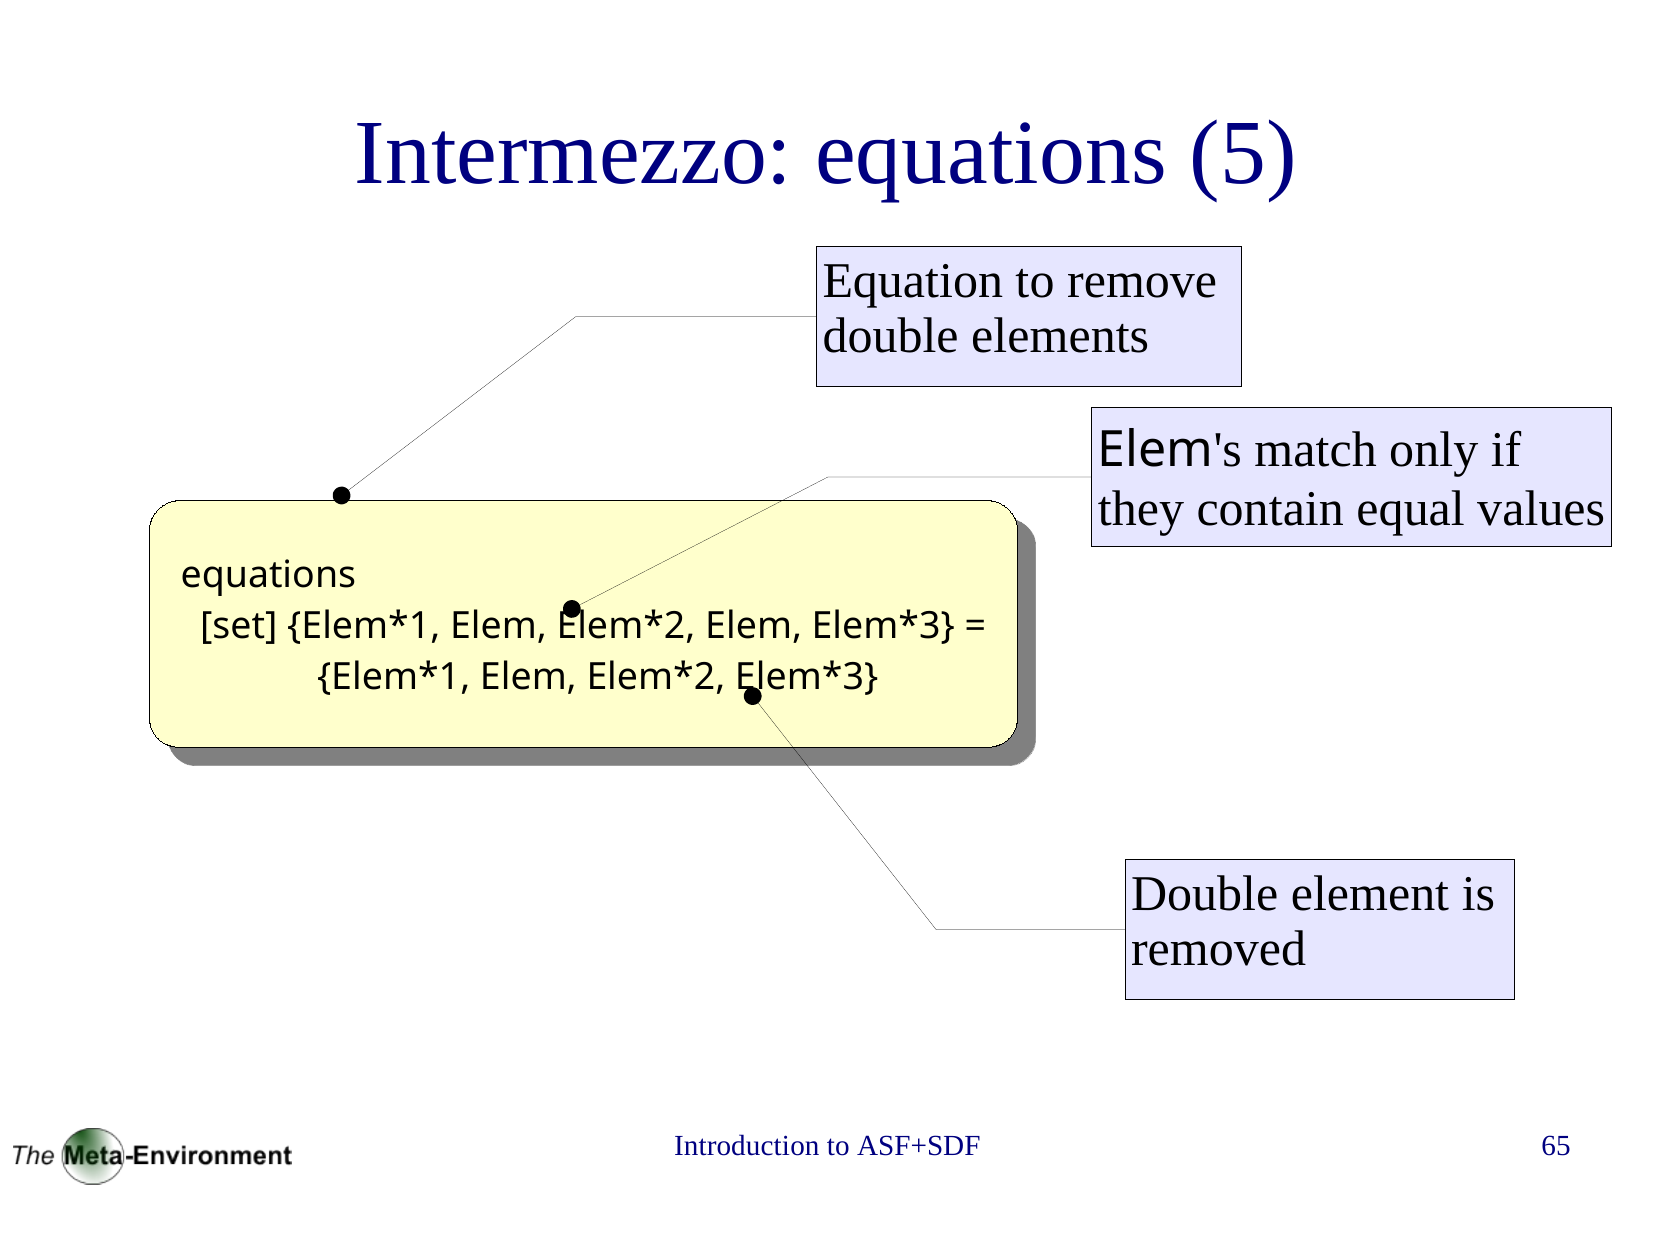

# Intermezzo: equations (5)
equations
 [set] {Elem*1, Elem, Elem*2, Elem, Elem*3} =
 {Elem*1, Elem, Elem*2, Elem*3}
65